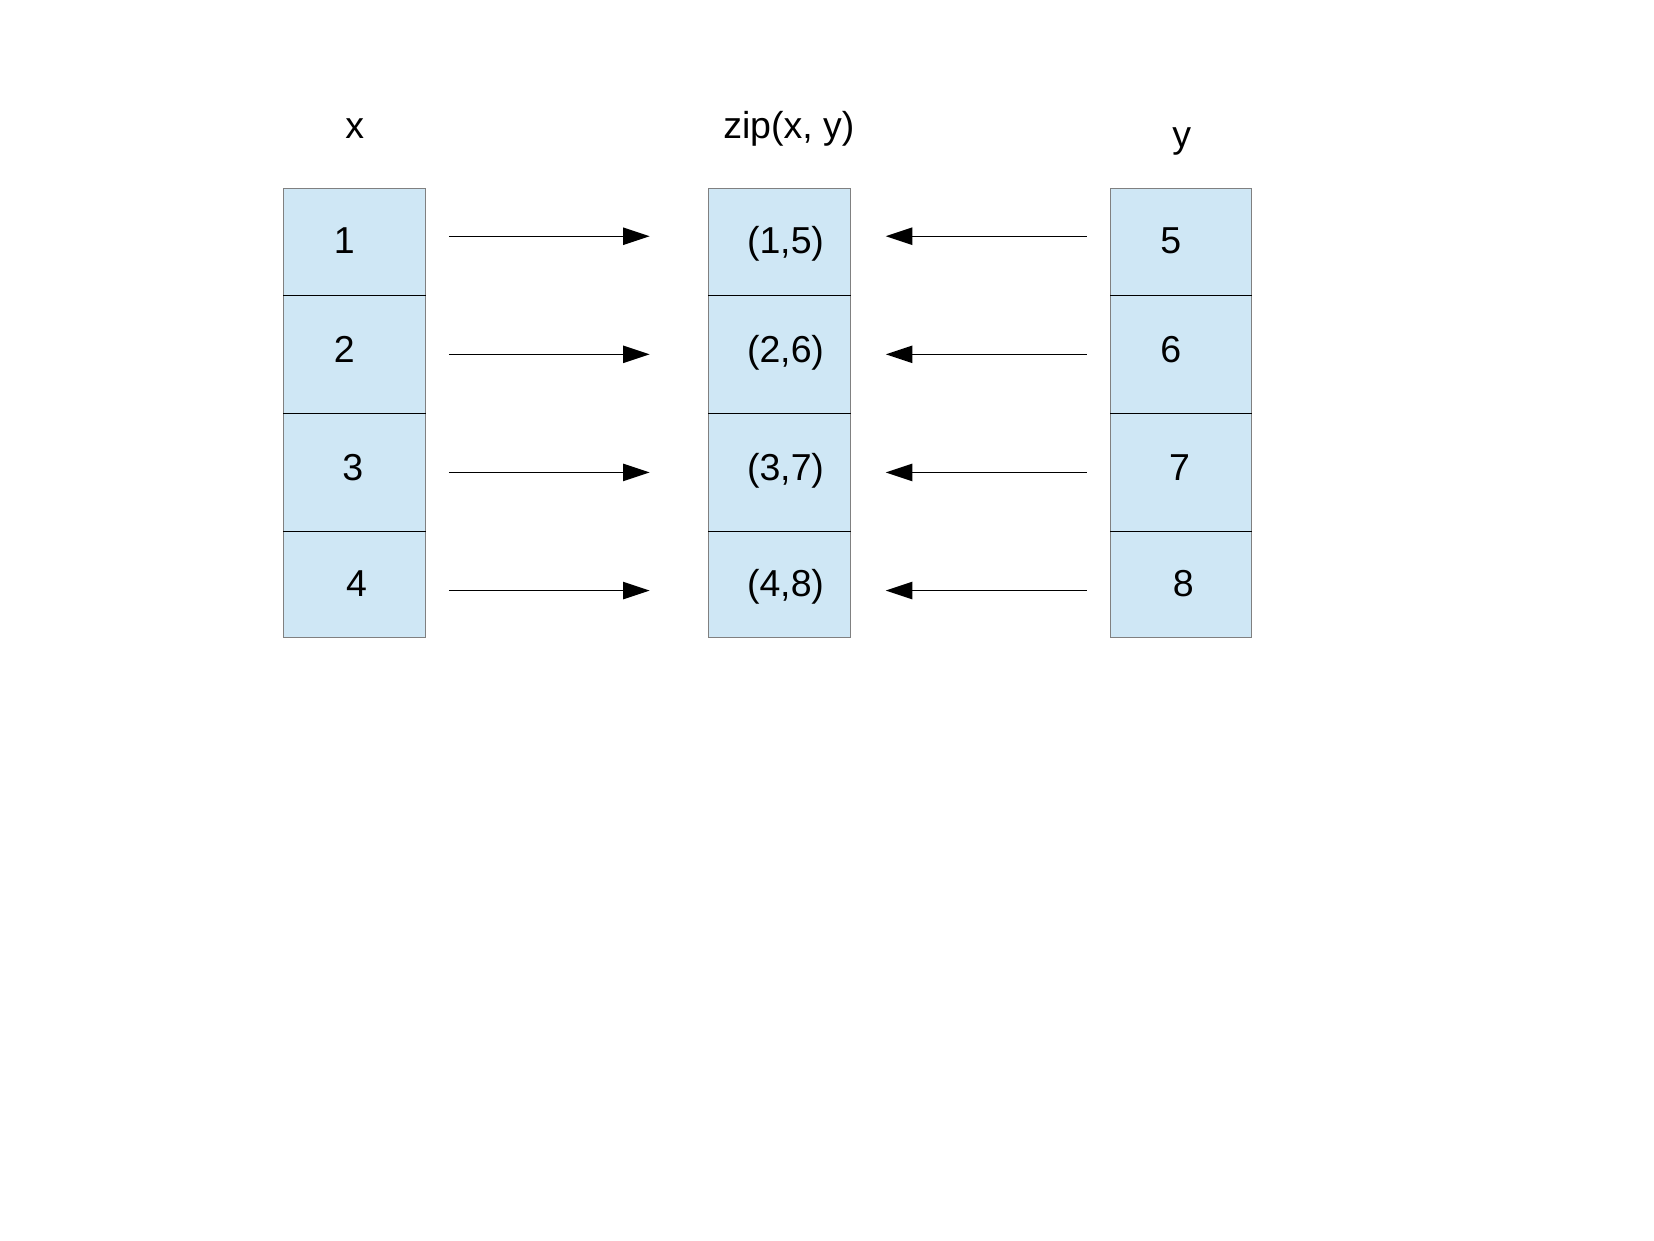

x
zip(x, y)
y
1
(1, 5)
(1,5)
5
2
(2,6)
6
3
(3,7)
7
4
(4,8)
8